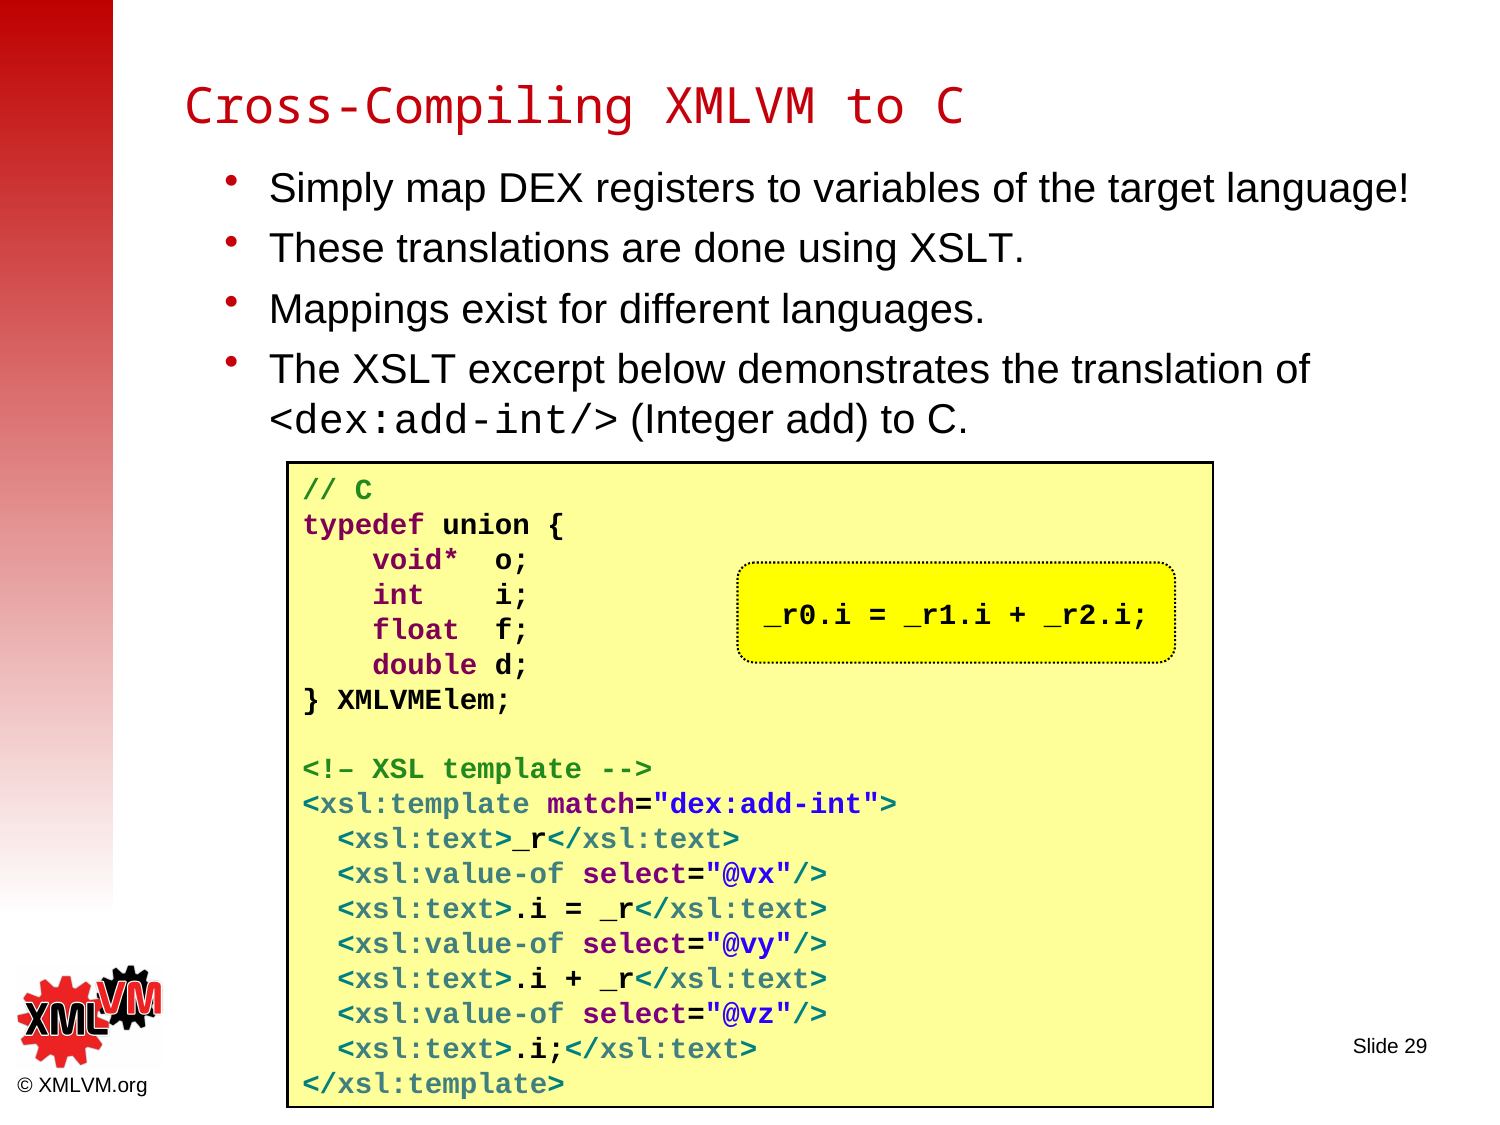

# Cross-Compiling XMLVM to C
Simply map DEX registers to variables of the target language!
These translations are done using XSLT.
Mappings exist for different languages.
The XSLT excerpt below demonstrates the translation of <dex:add-int/> (Integer add) to C.
// C
typedef union {
 void* o;
 int i;
 float f;
 double d;
} XMLVMElem;
<!– XSL template -->
<xsl:template match="dex:add-int">
 <xsl:text>_r</xsl:text>
 <xsl:value-of select="@vx"/>
 <xsl:text>.i = _r</xsl:text>
 <xsl:value-of select="@vy"/>
 <xsl:text>.i + _r</xsl:text>
 <xsl:value-of select="@vz"/>
 <xsl:text>.i;</xsl:text>
</xsl:template>
_r0.i = _r1.i + _r2.i;